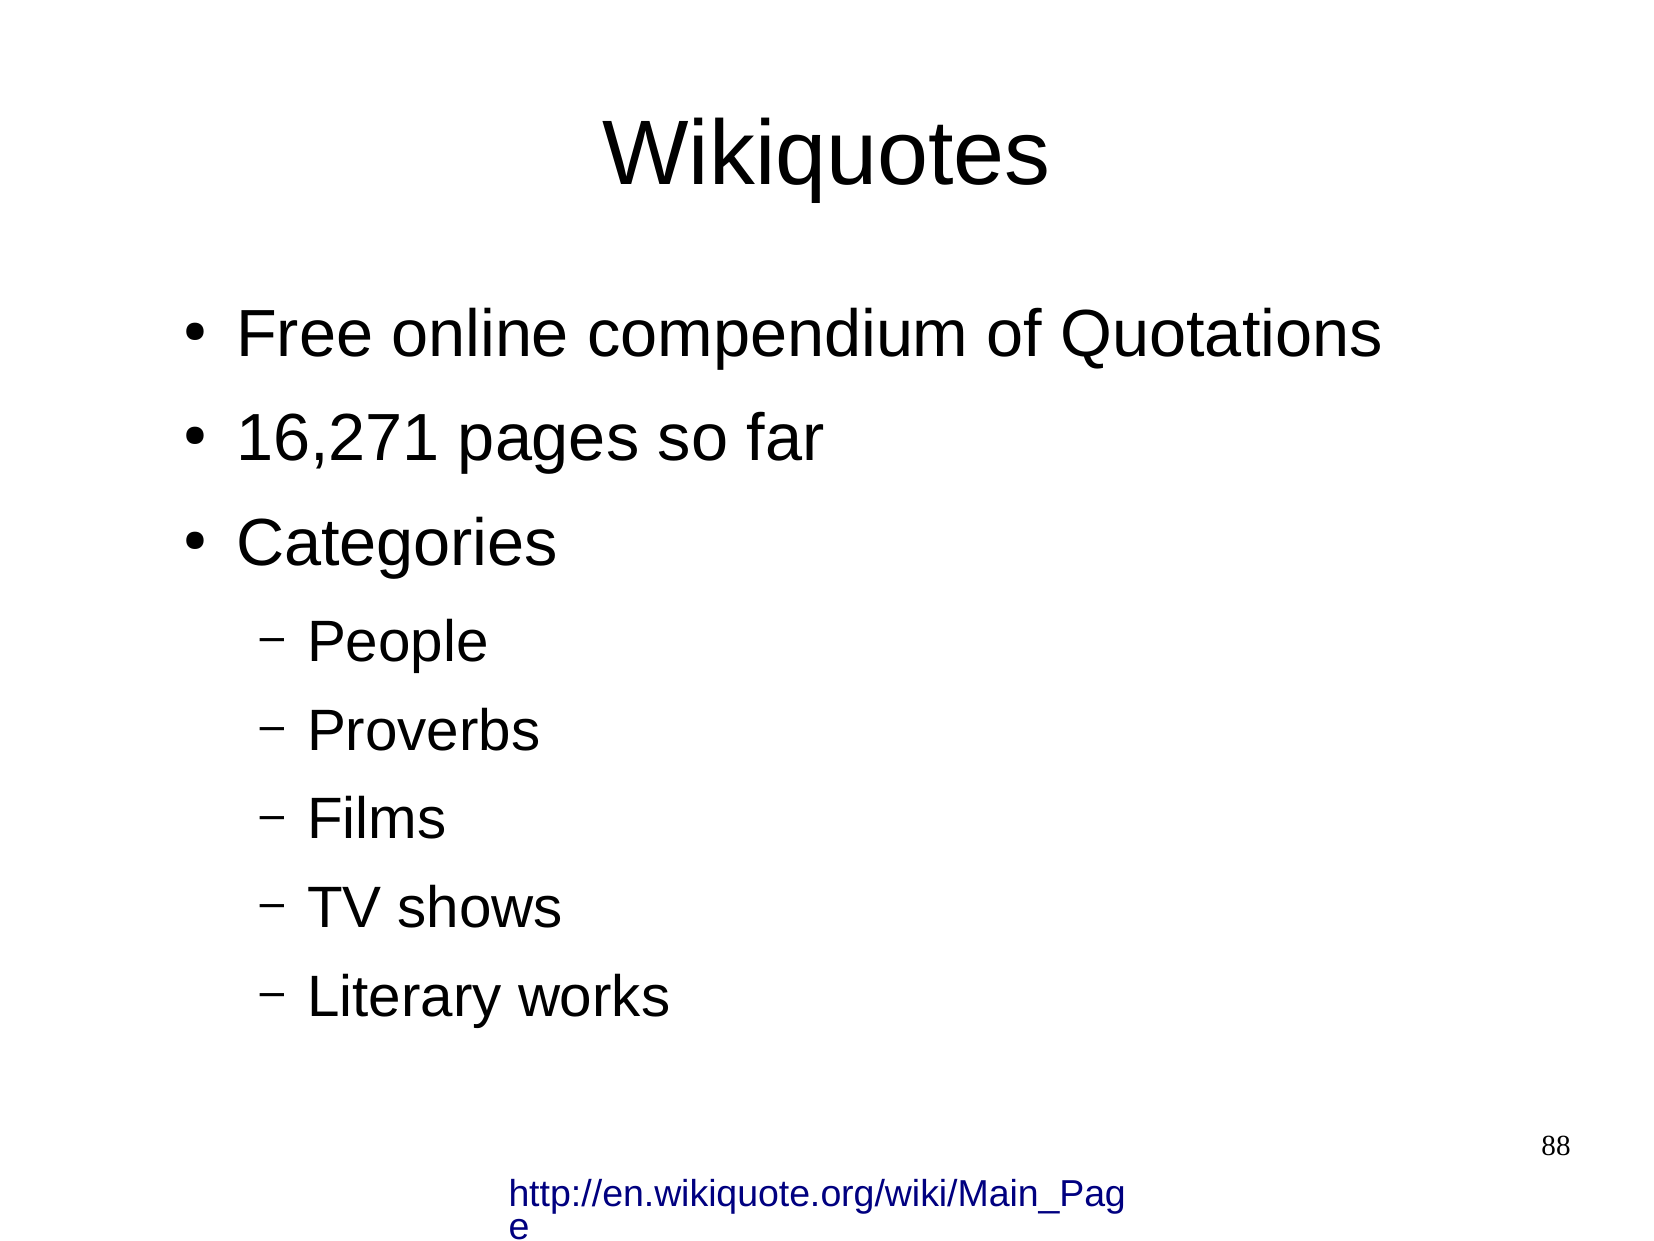

# Wikiquotes
Free online compendium of Quotations
16,271 pages so far
Categories
People
Proverbs
Films
TV shows
Literary works
88
http://en.wikiquote.org/wiki/Main_Page